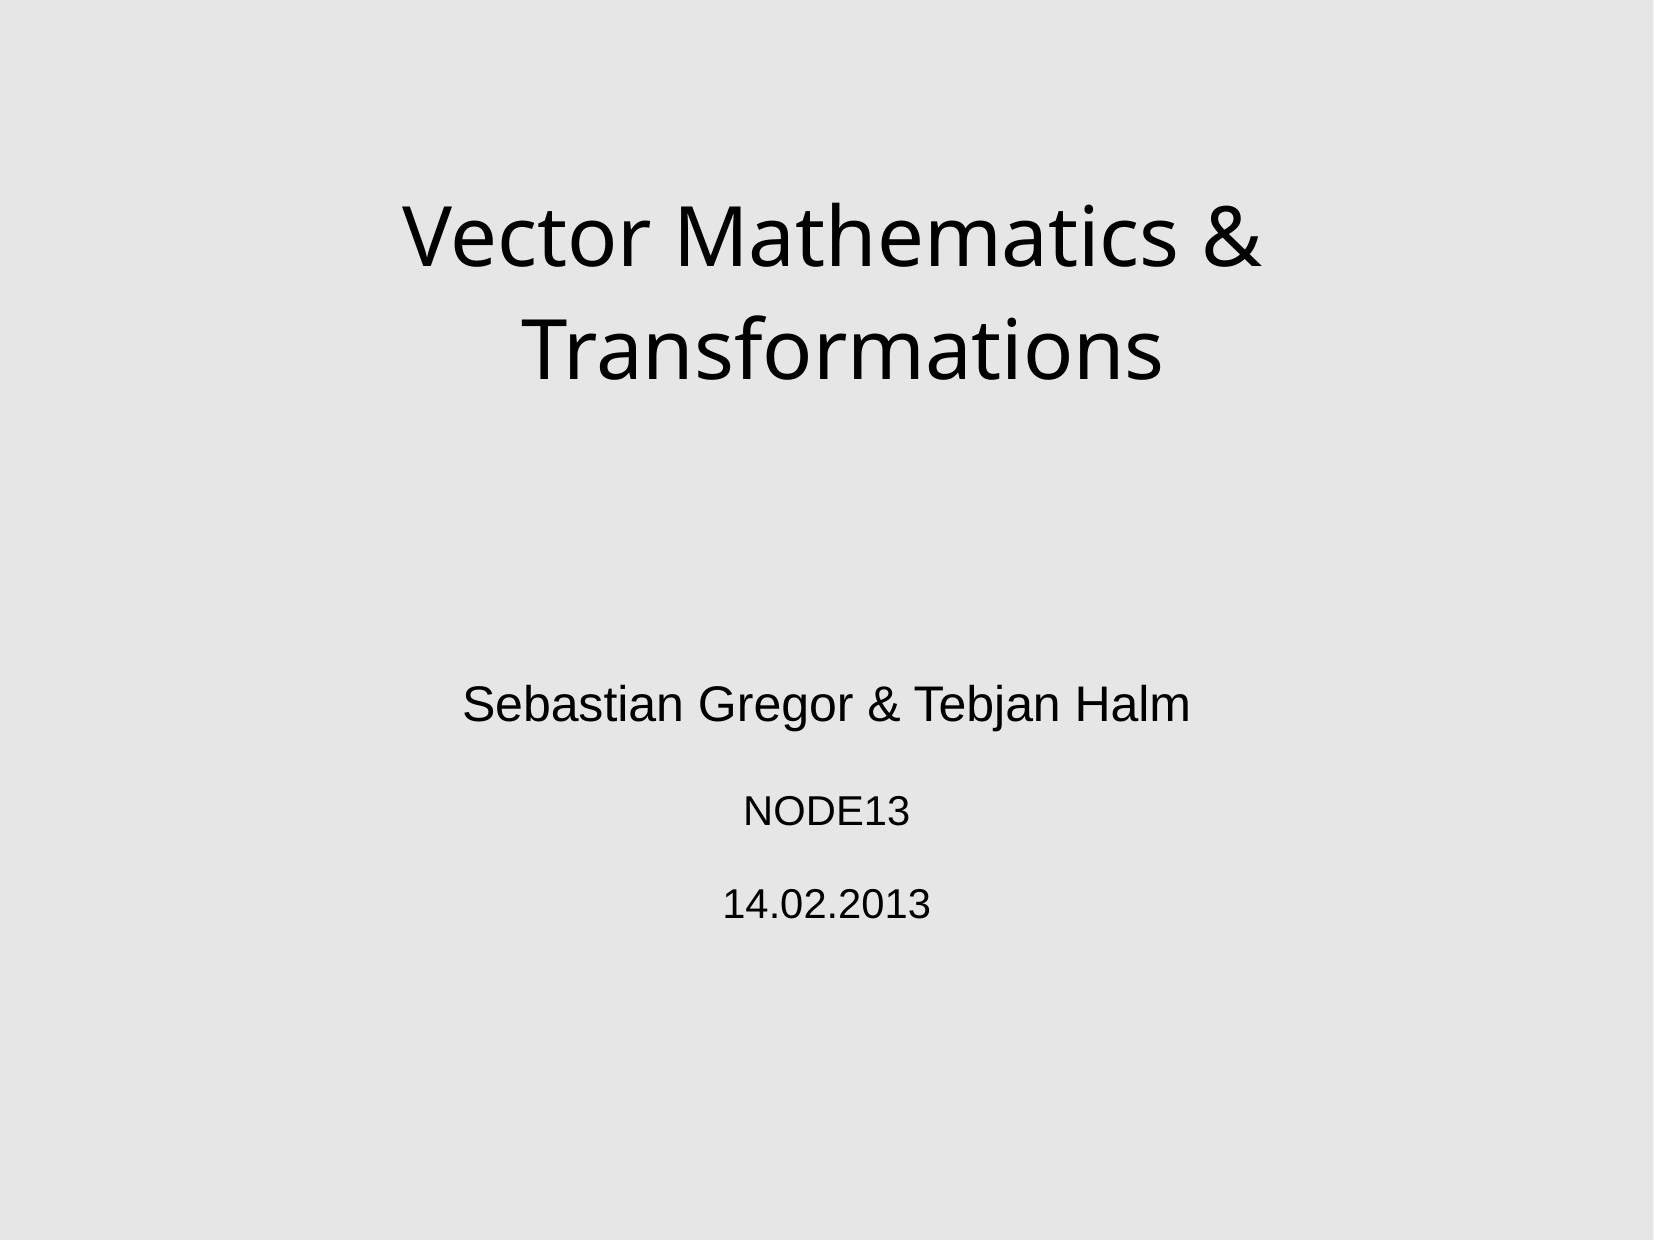

# Vector Mathematics & Transformations
Sebastian Gregor & Tebjan Halm
NODE13
14.02.2013